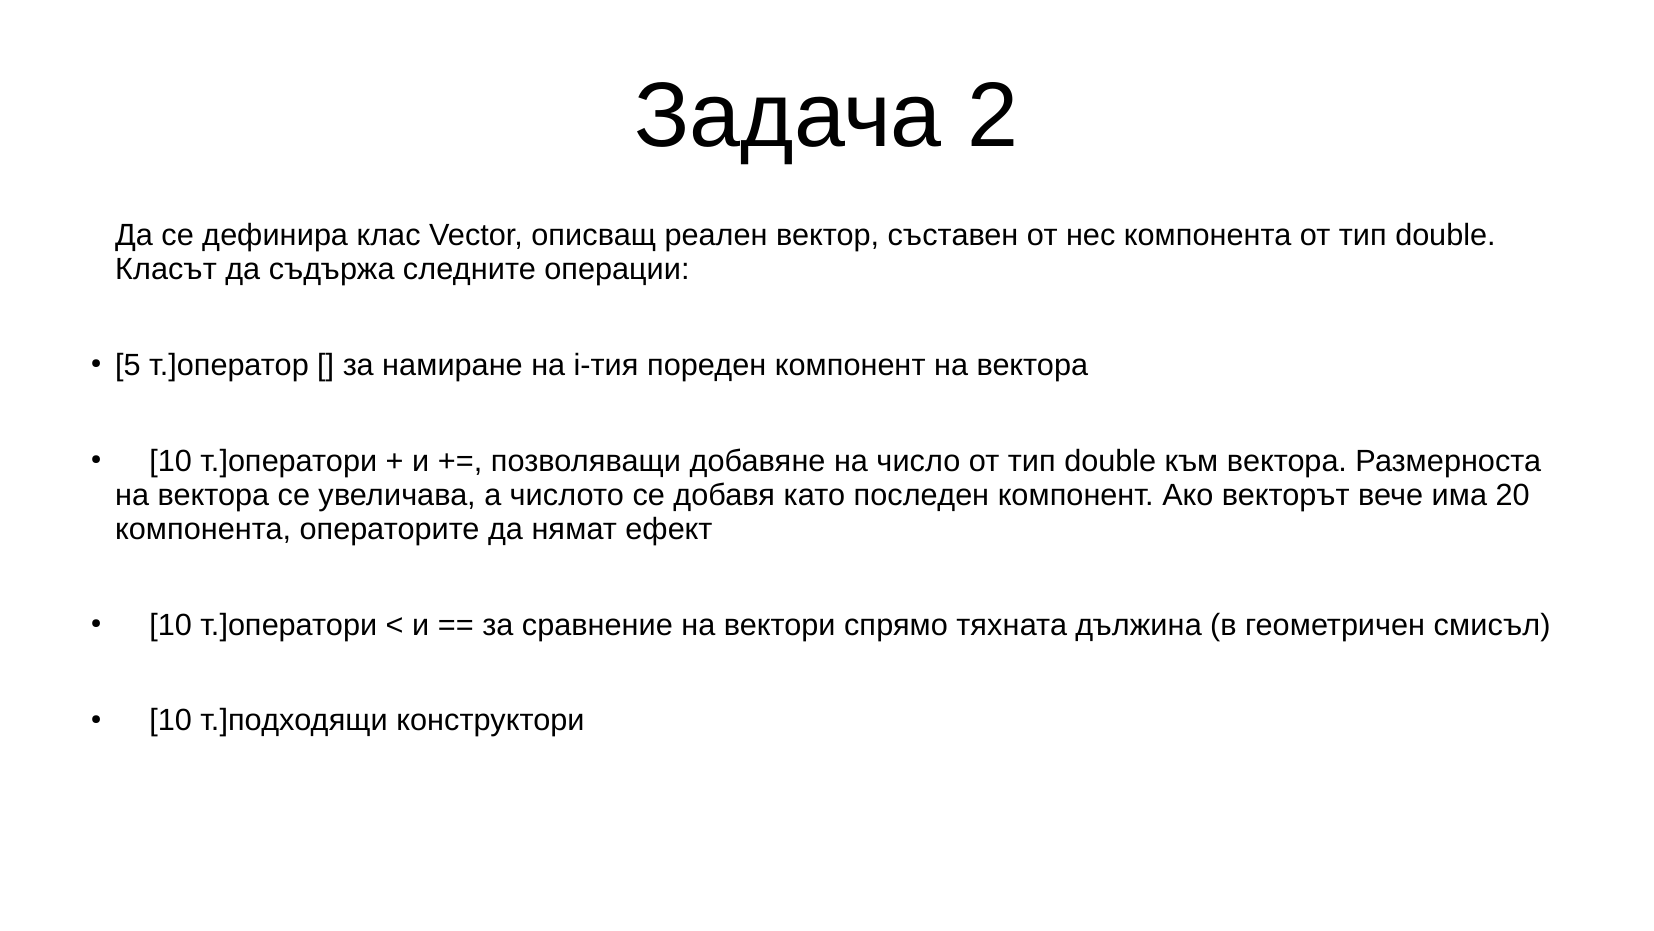

# Задача 2
Да се дефинира клас Vector, описващ реален вектор, съставен от неc компонента от тип double. Класът да съдържа следните операции:
[5 т.]оператор [] за намиране на i-тия пореден компонент на вектора
 [10 т.]оператори + и +=, позволяващи добавяне на число от тип double към вектора. Размерноста на вектора се увеличава, а числото се добавя като последен компонент. Ако векторът вече има 20 компонента, операторите да нямат ефект
 [10 т.]оператори < и == за сравнение на вектори спрямо тяхната дължина (в геометричен смисъл)
 [10 т.]подходящи конструктори